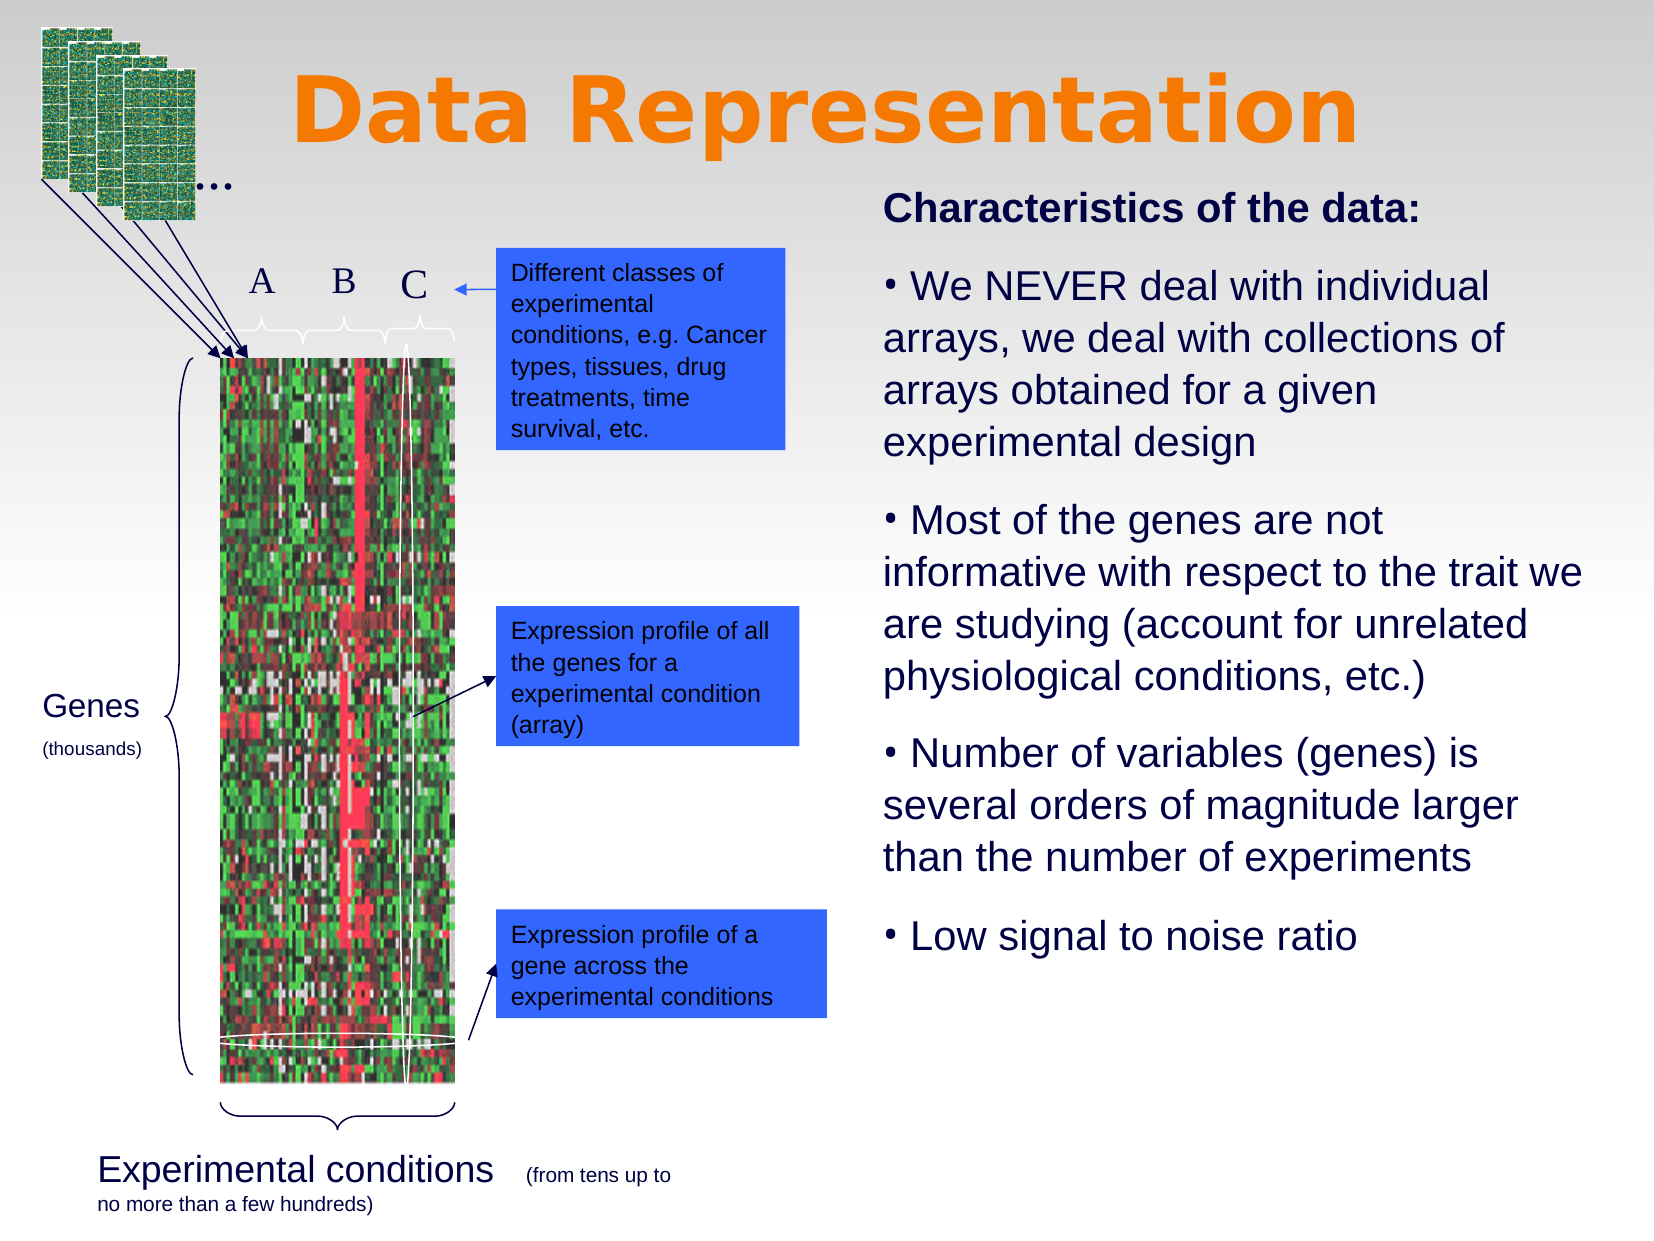

# Data Representation
...
Characteristics of the data:
 We NEVER deal with individual arrays, we deal with collections of arrays obtained for a given experimental design
 Most of the genes are not informative with respect to the trait we are studying (account for unrelated physiological conditions, etc.)‏
 Number of variables (genes) is several orders of magnitude larger than the number of experiments
 Low signal to noise ratio
A
B
C
Different classes of experimental conditions, e.g. Cancer types, tissues, drug treatments, time survival, etc.
Expression profile of all the genes for a experimental condition (array)‏
Genes
(thousands)‏
Expression profile of a gene across the experimental conditions
Experimental conditions (from tens up to no more than a few hundreds)‏